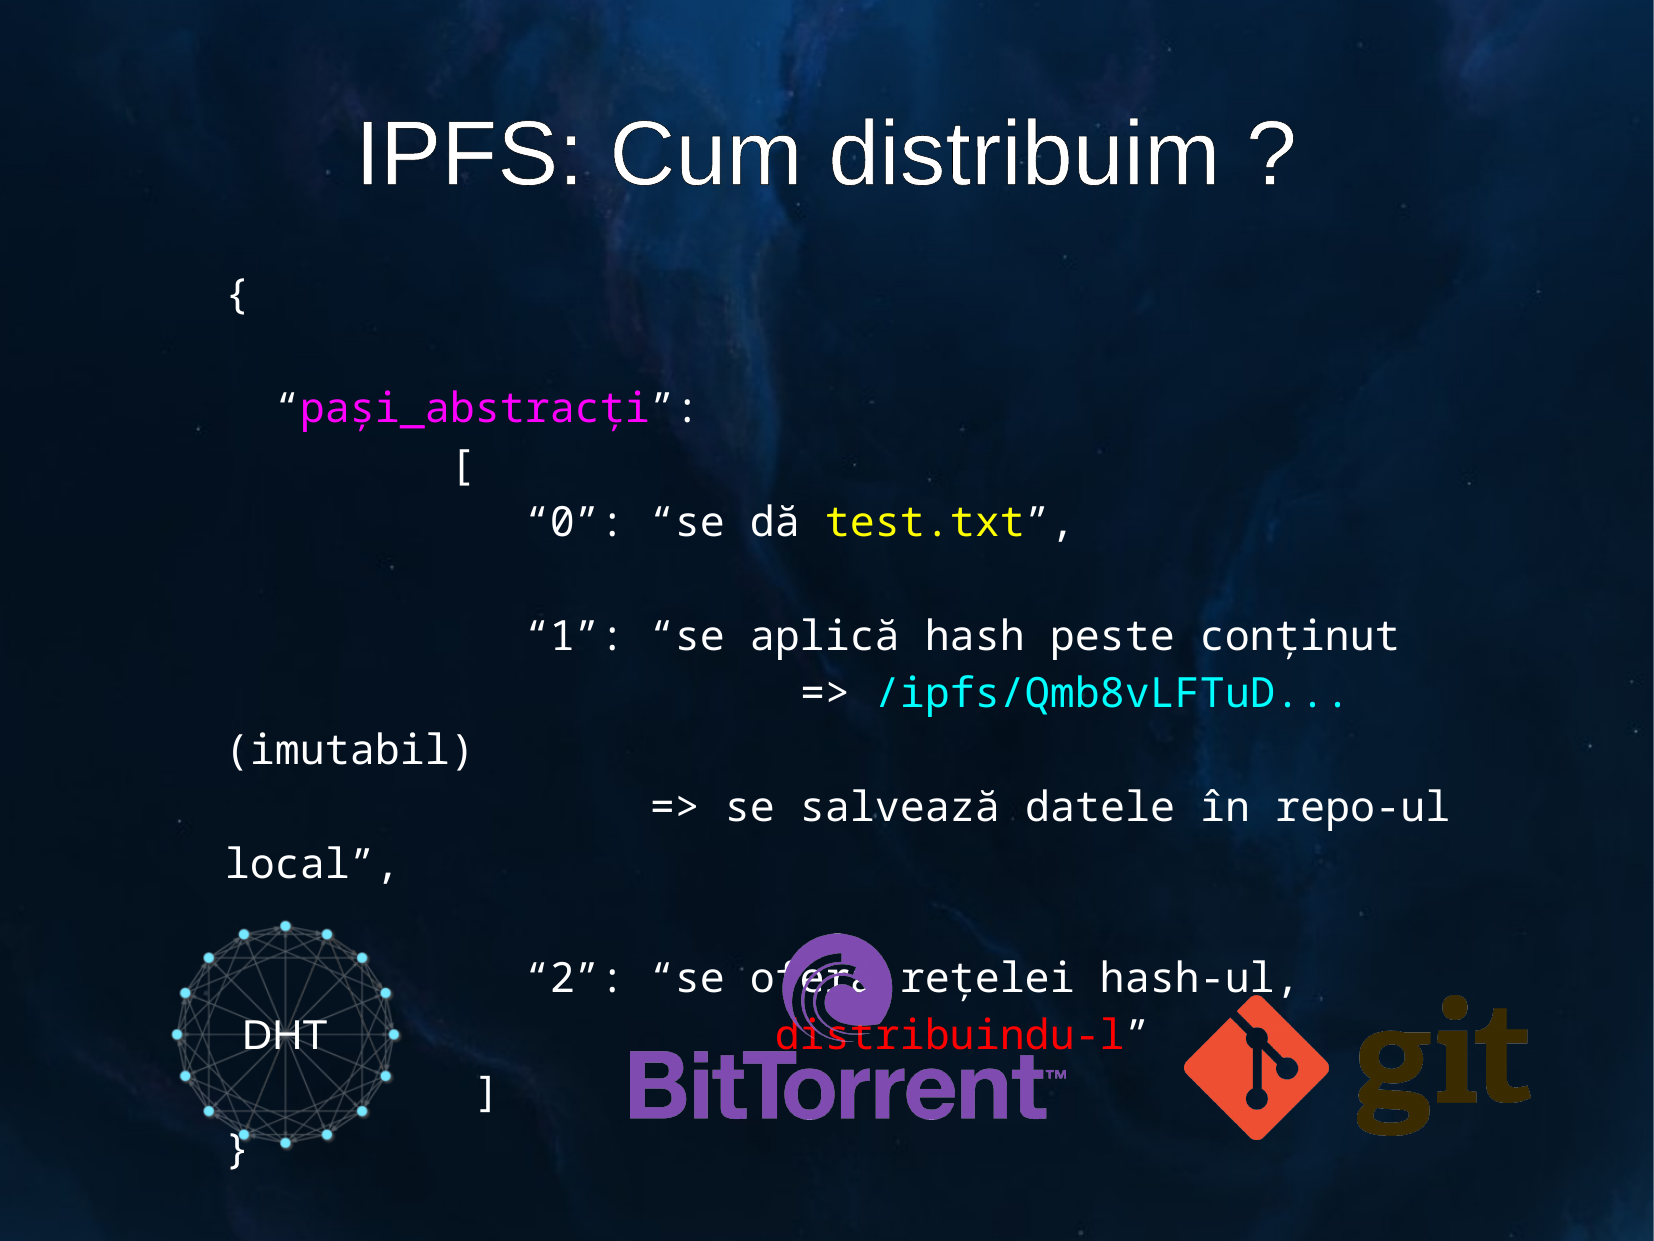

# IPFS: Cum distribuim ?
{
 “pași_abstracți”:
			[
 “0”: “se dă test.txt”,
 “1”: “se aplică hash peste conținut => /ipfs/Qmb8vLFTuD... (imutabil)
					 => se salvează datele în repo-ul local”,
 “2”: “se oferă rețelei hash-ul, 	 distribuindu-l”
 ]
}
DHT